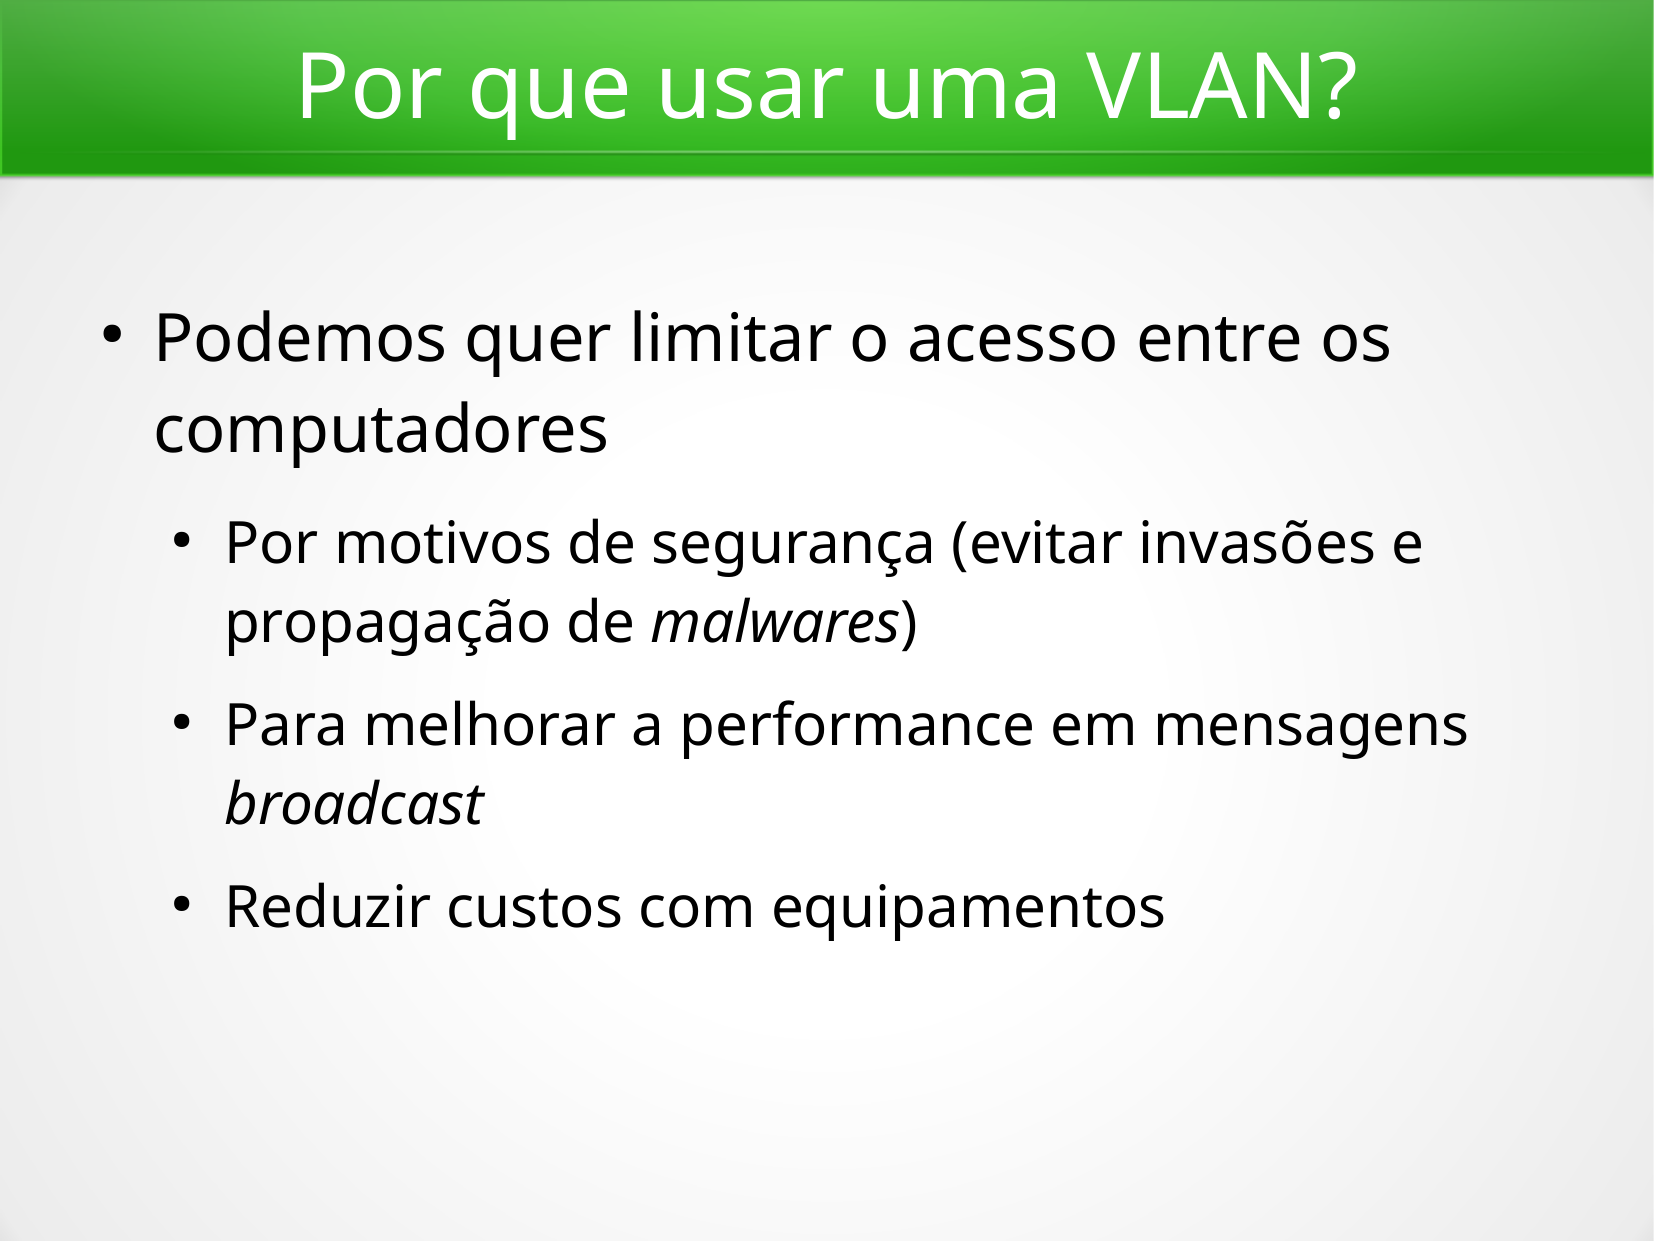

# Por que usar uma VLAN?
Podemos quer limitar o acesso entre os computadores
Por motivos de segurança (evitar invasões e propagação de malwares)
Para melhorar a performance em mensagens broadcast
Reduzir custos com equipamentos